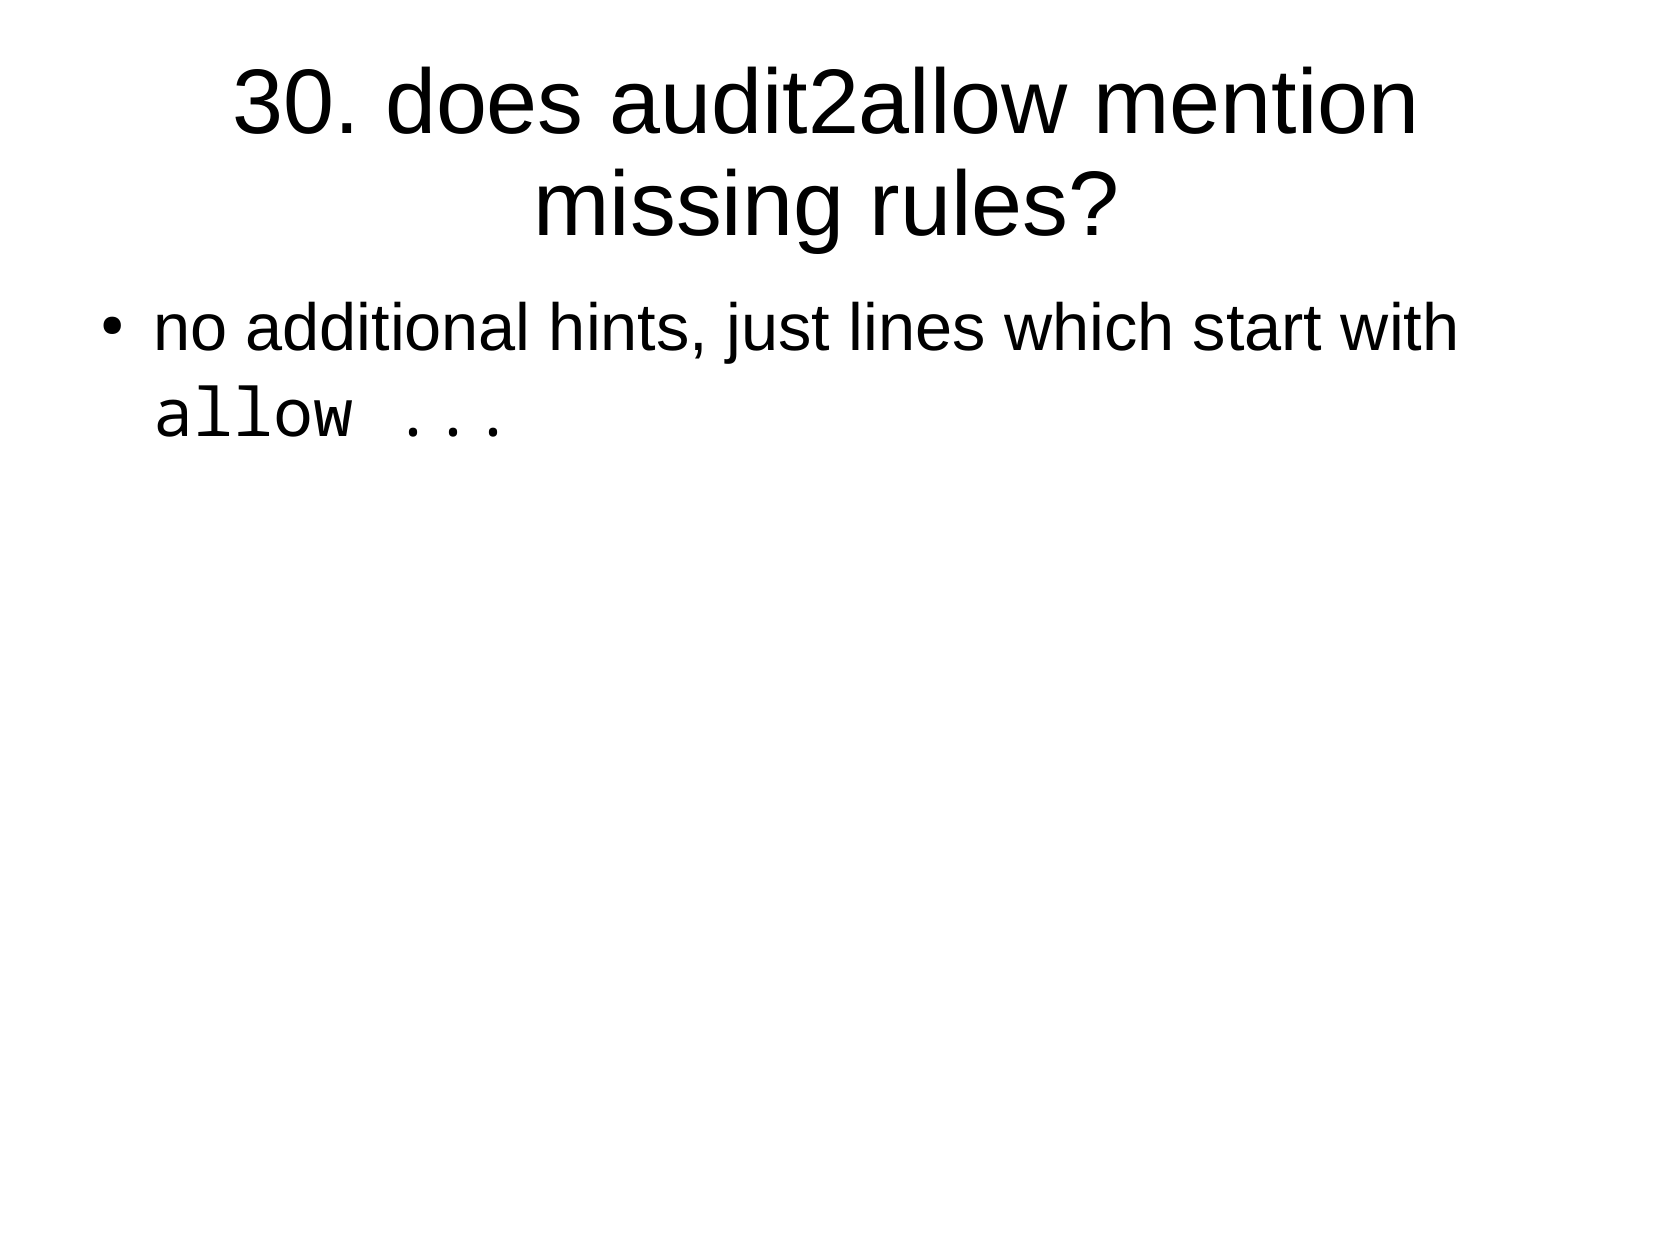

# 30. does audit2allow mention missing rules?
no additional hints, just lines which start with allow ...